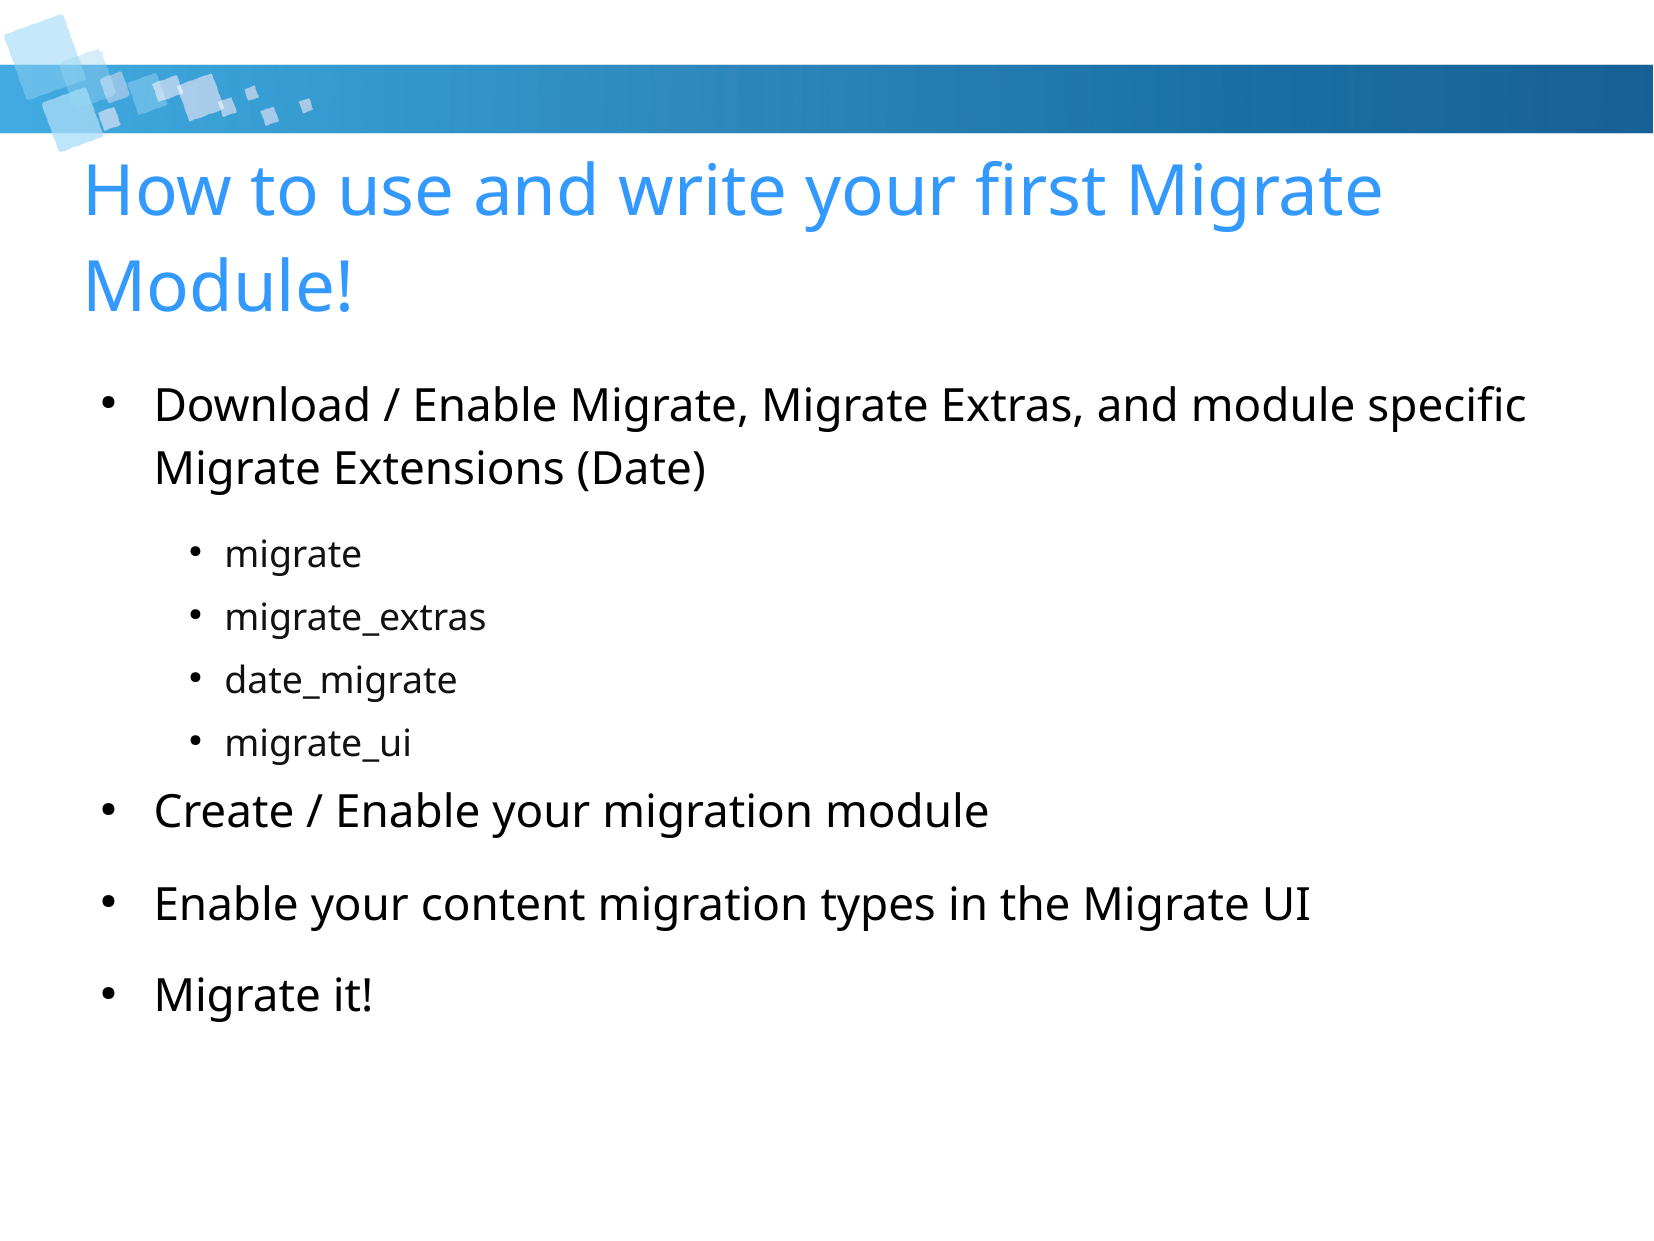

# How to use and write your first Migrate Module!
Download / Enable Migrate, Migrate Extras, and module specific Migrate Extensions (Date)
migrate
migrate_extras
date_migrate
migrate_ui
Create / Enable your migration module
Enable your content migration types in the Migrate UI
Migrate it!